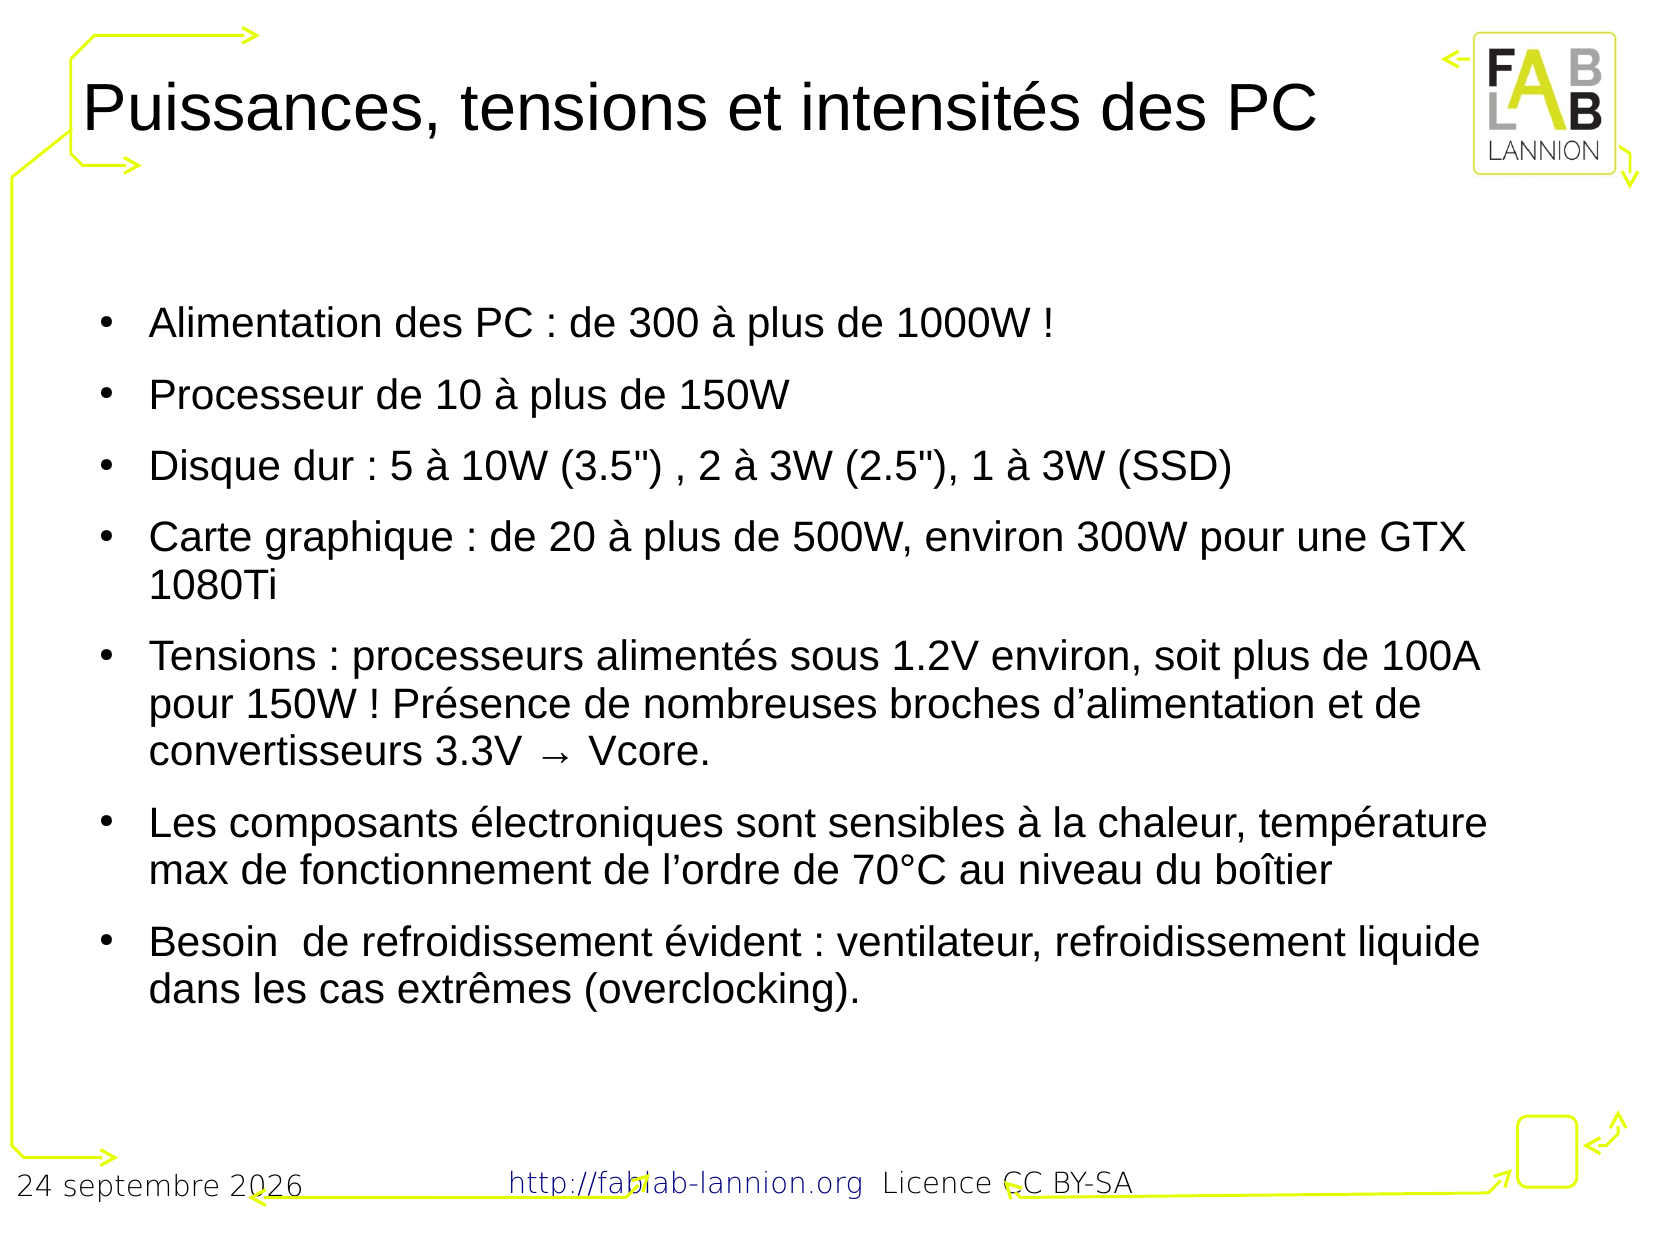

# Puissances, tensions et intensités des PC
Alimentation des PC : de 300 à plus de 1000W !
Processeur de 10 à plus de 150W
Disque dur : 5 à 10W (3.5") , 2 à 3W (2.5"), 1 à 3W (SSD)
Carte graphique : de 20 à plus de 500W, environ 300W pour une GTX 1080Ti
Tensions : processeurs alimentés sous 1.2V environ, soit plus de 100A pour 150W ! Présence de nombreuses broches d’alimentation et de convertisseurs 3.3V → Vcore.
Les composants électroniques sont sensibles à la chaleur, température max de fonctionnement de l’ordre de 70°C au niveau du boîtier
Besoin de refroidissement évident : ventilateur, refroidissement liquide dans les cas extrêmes (overclocking).